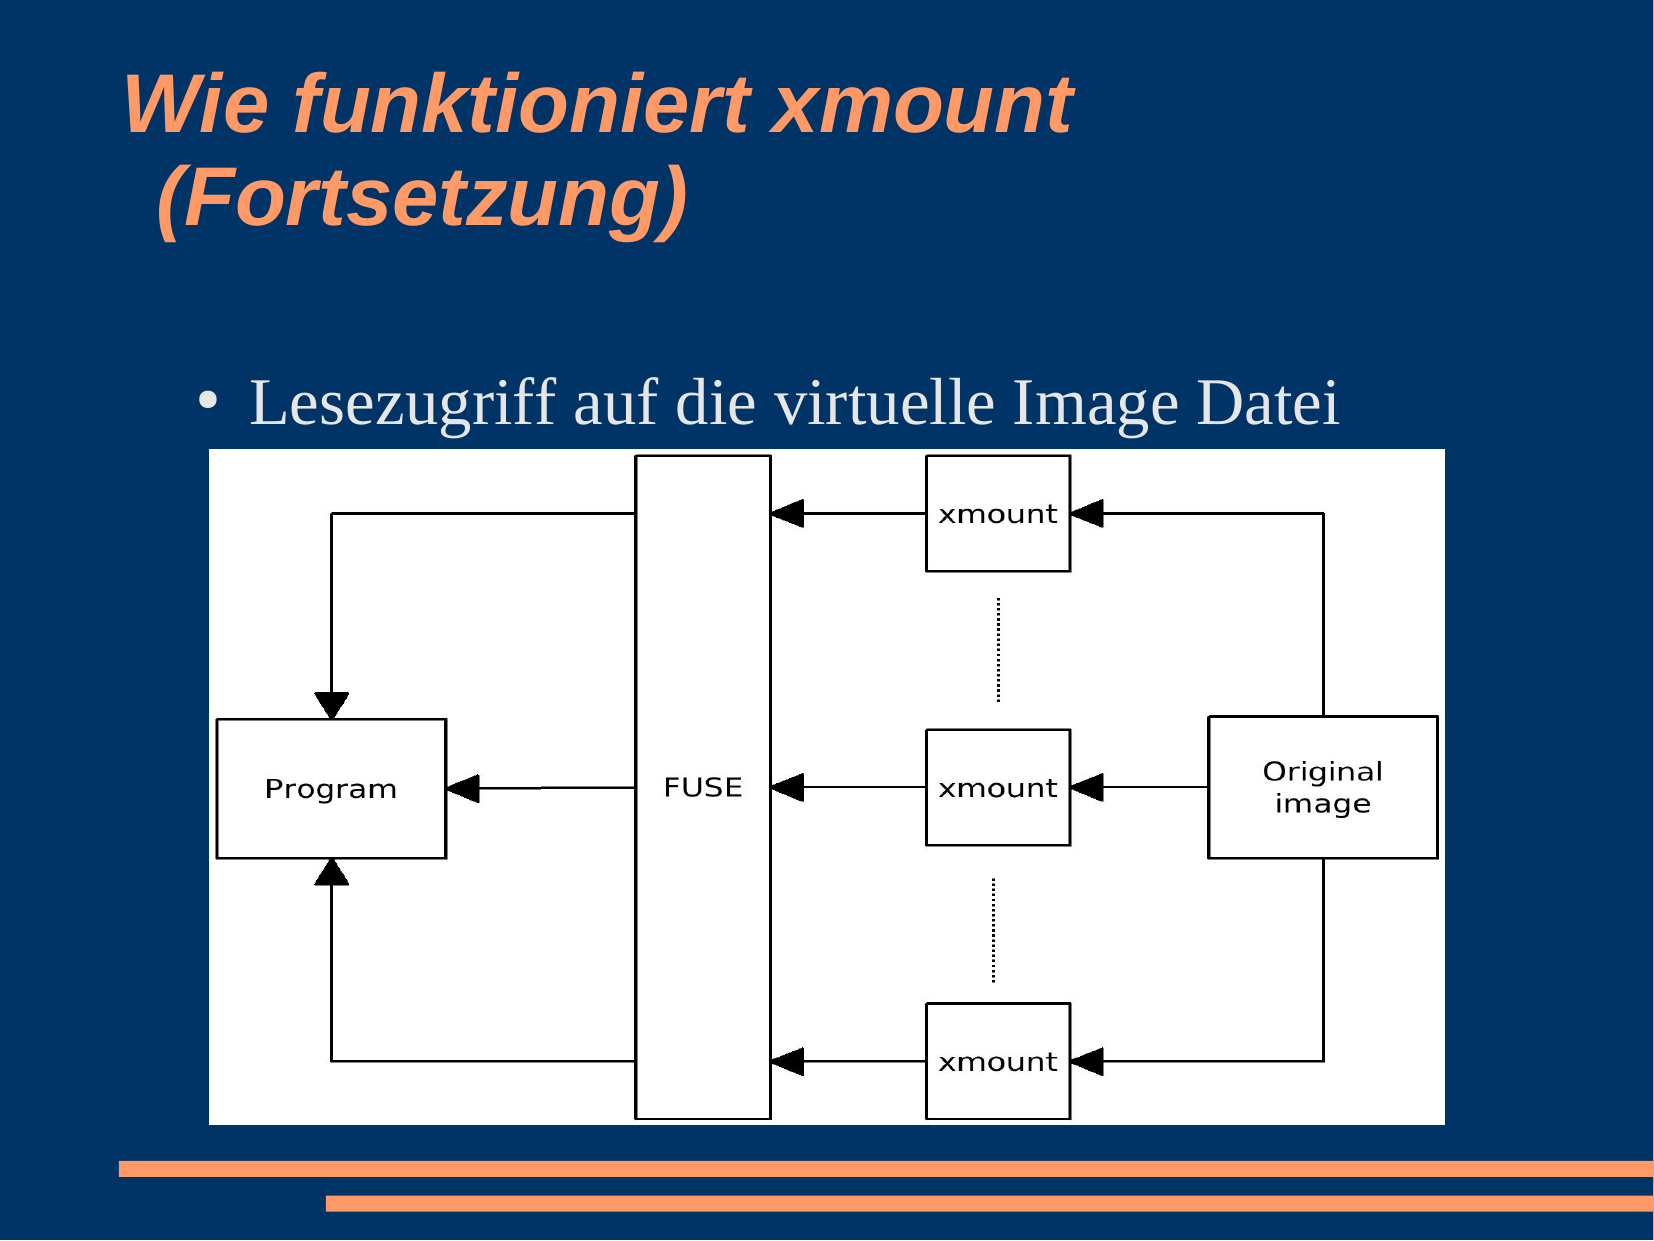

# Wie funktioniert xmount (Fortsetzung)
Lesezugriff auf die virtuelle Image Datei